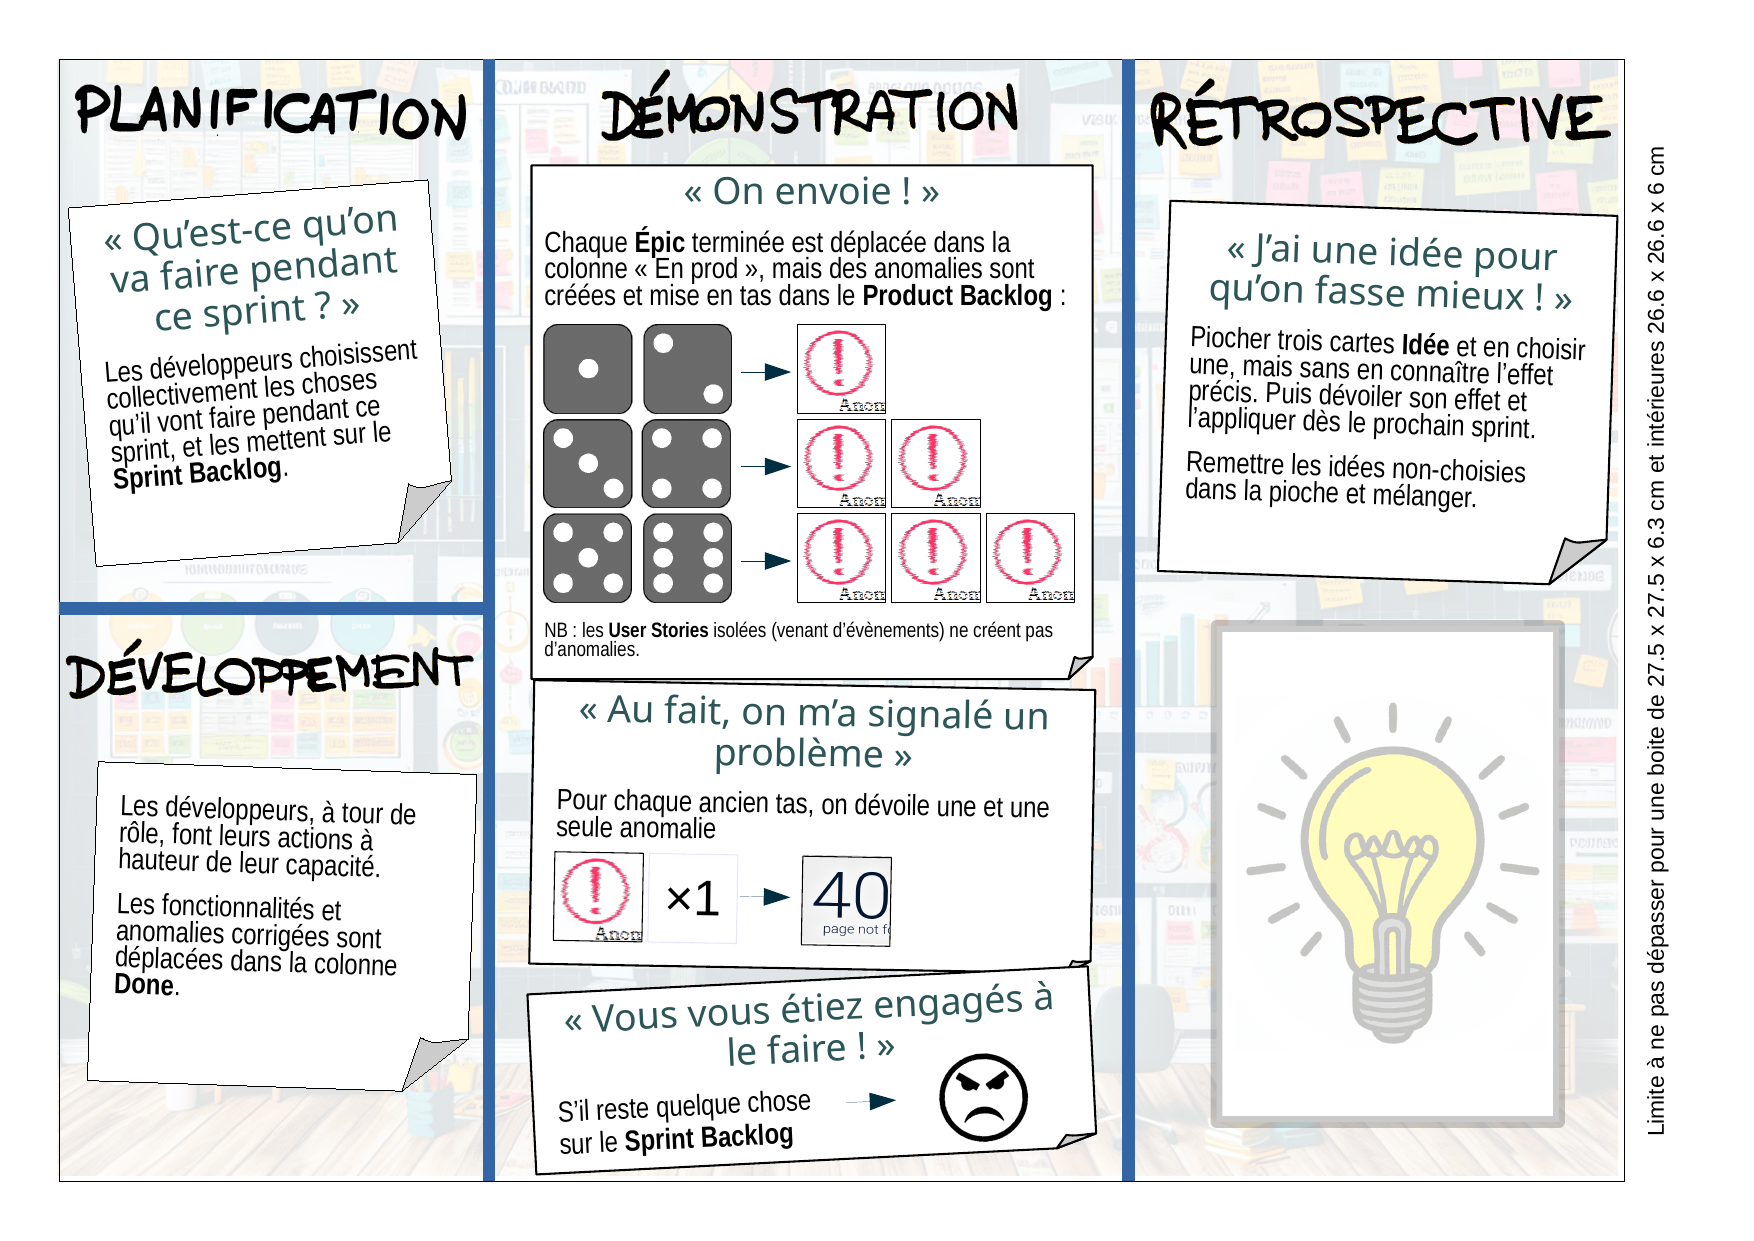

« On envoie ! »
Chaque Épic terminée est déplacée dans la colonne « En prod », mais des anomalies sont créées et mise en tas dans le Product Backlog :
NB : les User Stories isolées (venant d’évènements) ne créent pas d’anomalies.
« Qu’est-ce qu’on va faire pendant ce sprint ? »
Les développeurs choisissent collectivement les choses qu’il vont faire pendant ce sprint, et les mettent sur le Sprint Backlog.
« J’ai une idée pour qu’on fasse mieux ! »
Piocher trois cartes Idée et en choisir une, mais sans en connaître l’effet précis. Puis dévoiler son effet et l’appliquer dès le prochain sprint.
Remettre les idées non-choisies dans la pioche et mélanger.
Limite à ne pas dépasser pour une boite de 27.5 x 27.5 x 6.3 cm et intérieures 26.6 x 26.6 x 6 cm
« Au fait, on m’a signalé un problème »
Pour chaque ancien tas, on dévoile une et une seule anomalie
×1
Les développeurs, à tour de rôle, font leurs actions à hauteur de leur capacité.
Les fonctionnalités et anomalies corrigées sont déplacées dans la colonne Done.
« Vous vous étiez engagés à le faire ! »
S’il reste quelque chose
sur le Sprint Backlog